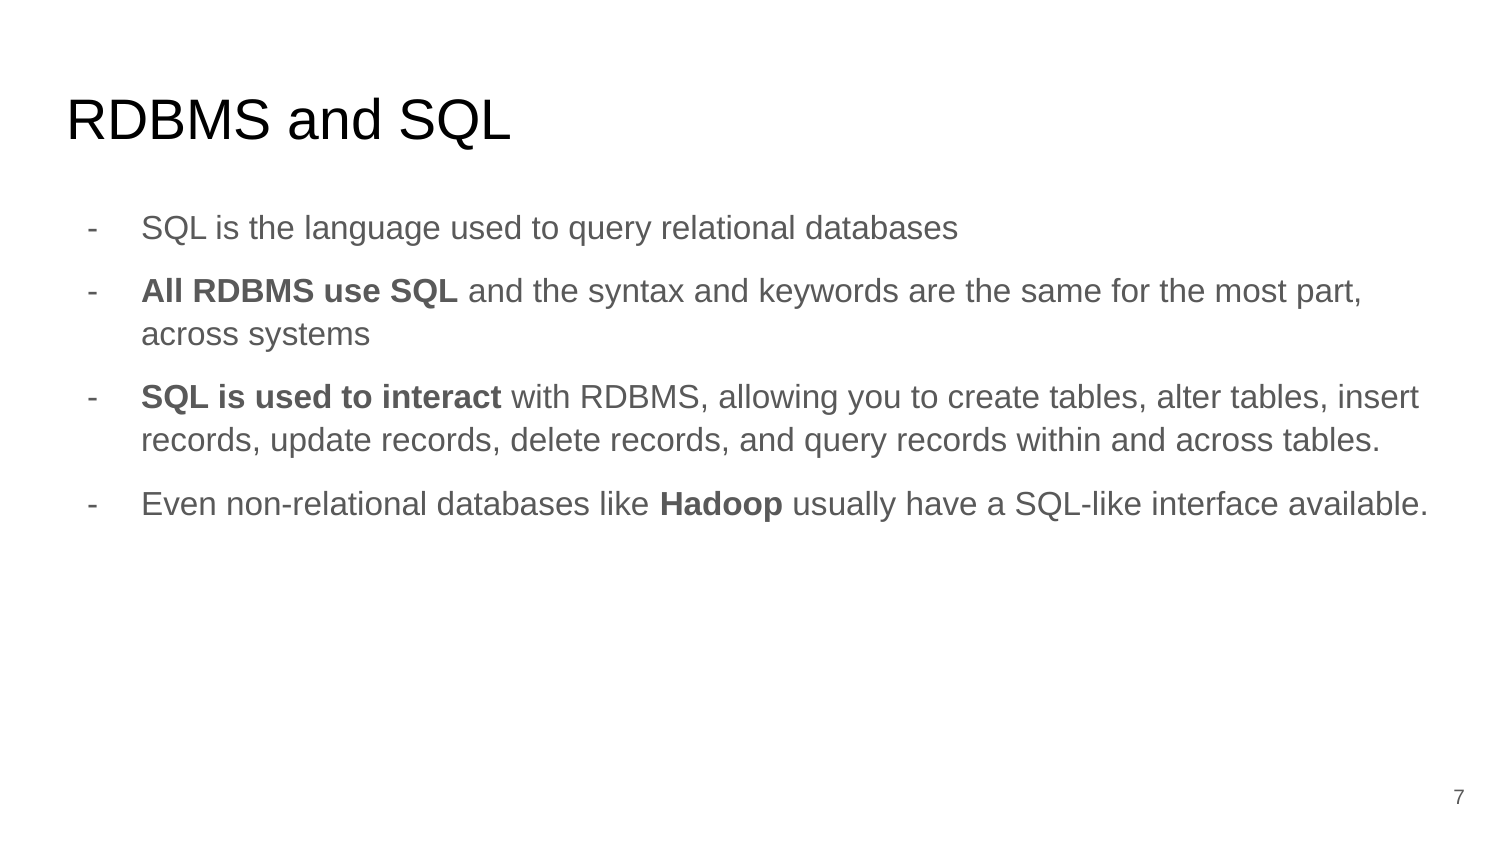

# RDBMS and SQL
SQL is the language used to query relational databases
All RDBMS use SQL and the syntax and keywords are the same for the most part, across systems
SQL is used to interact with RDBMS, allowing you to create tables, alter tables, insert records, update records, delete records, and query records within and across tables.
Even non-relational databases like Hadoop usually have a SQL-like interface available.